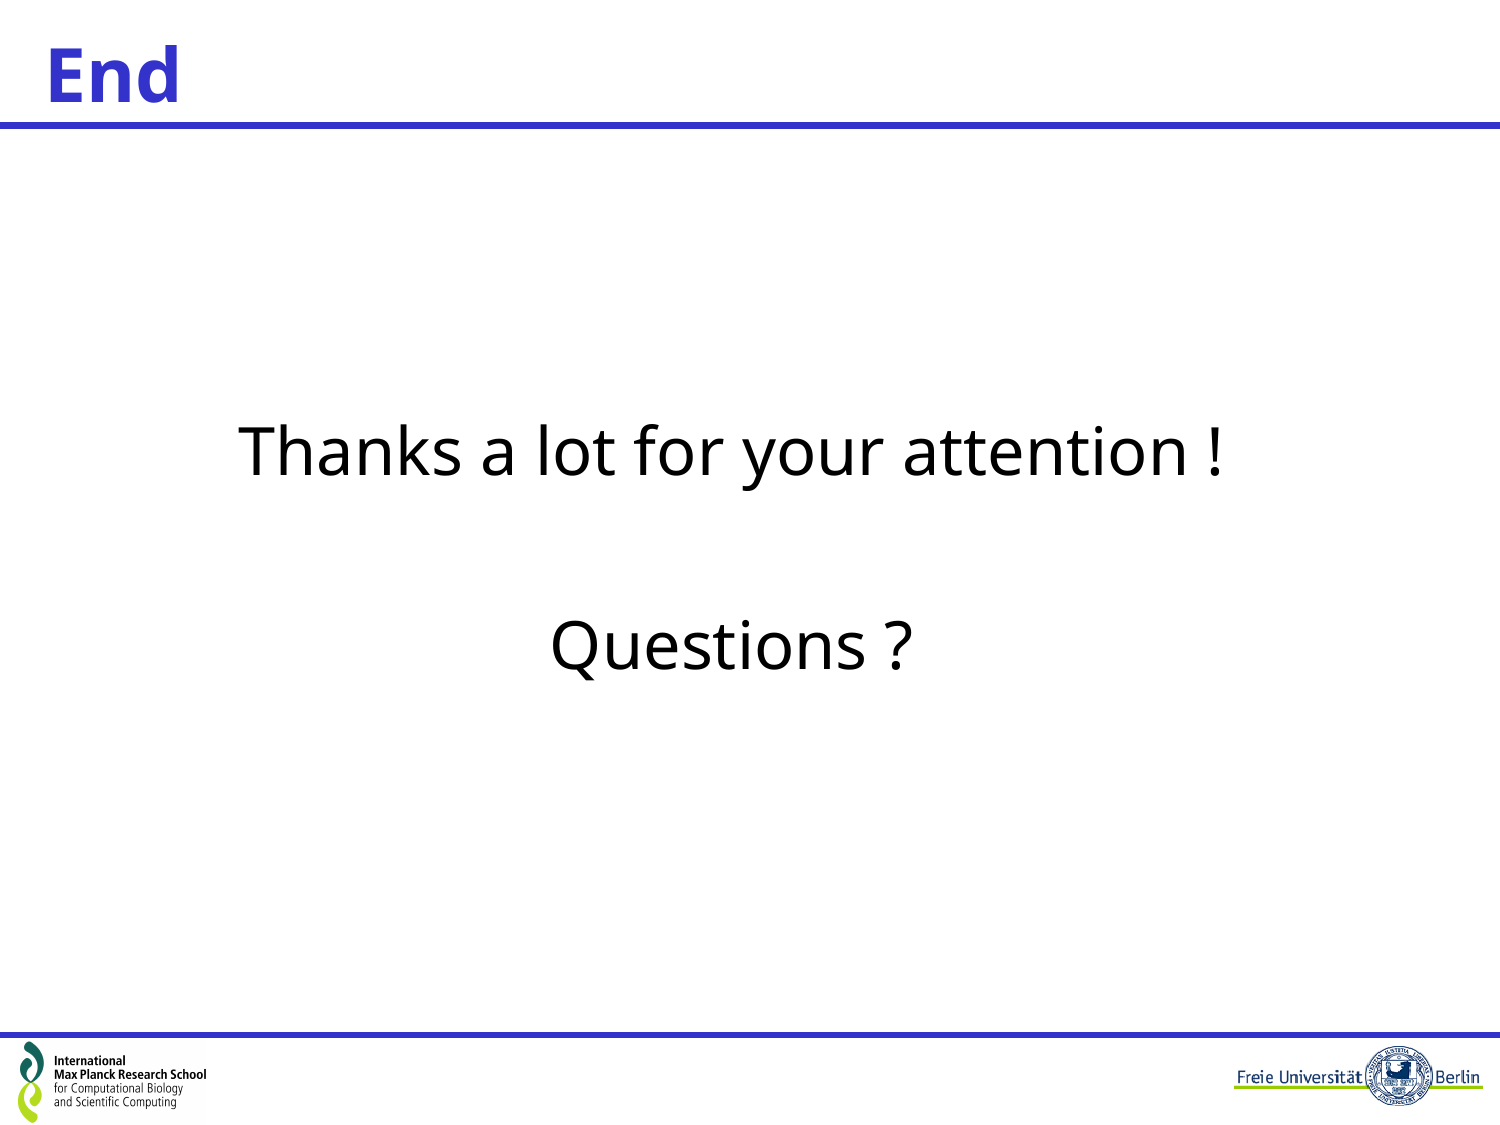

# End
Thanks a lot for your attention !
Questions ?